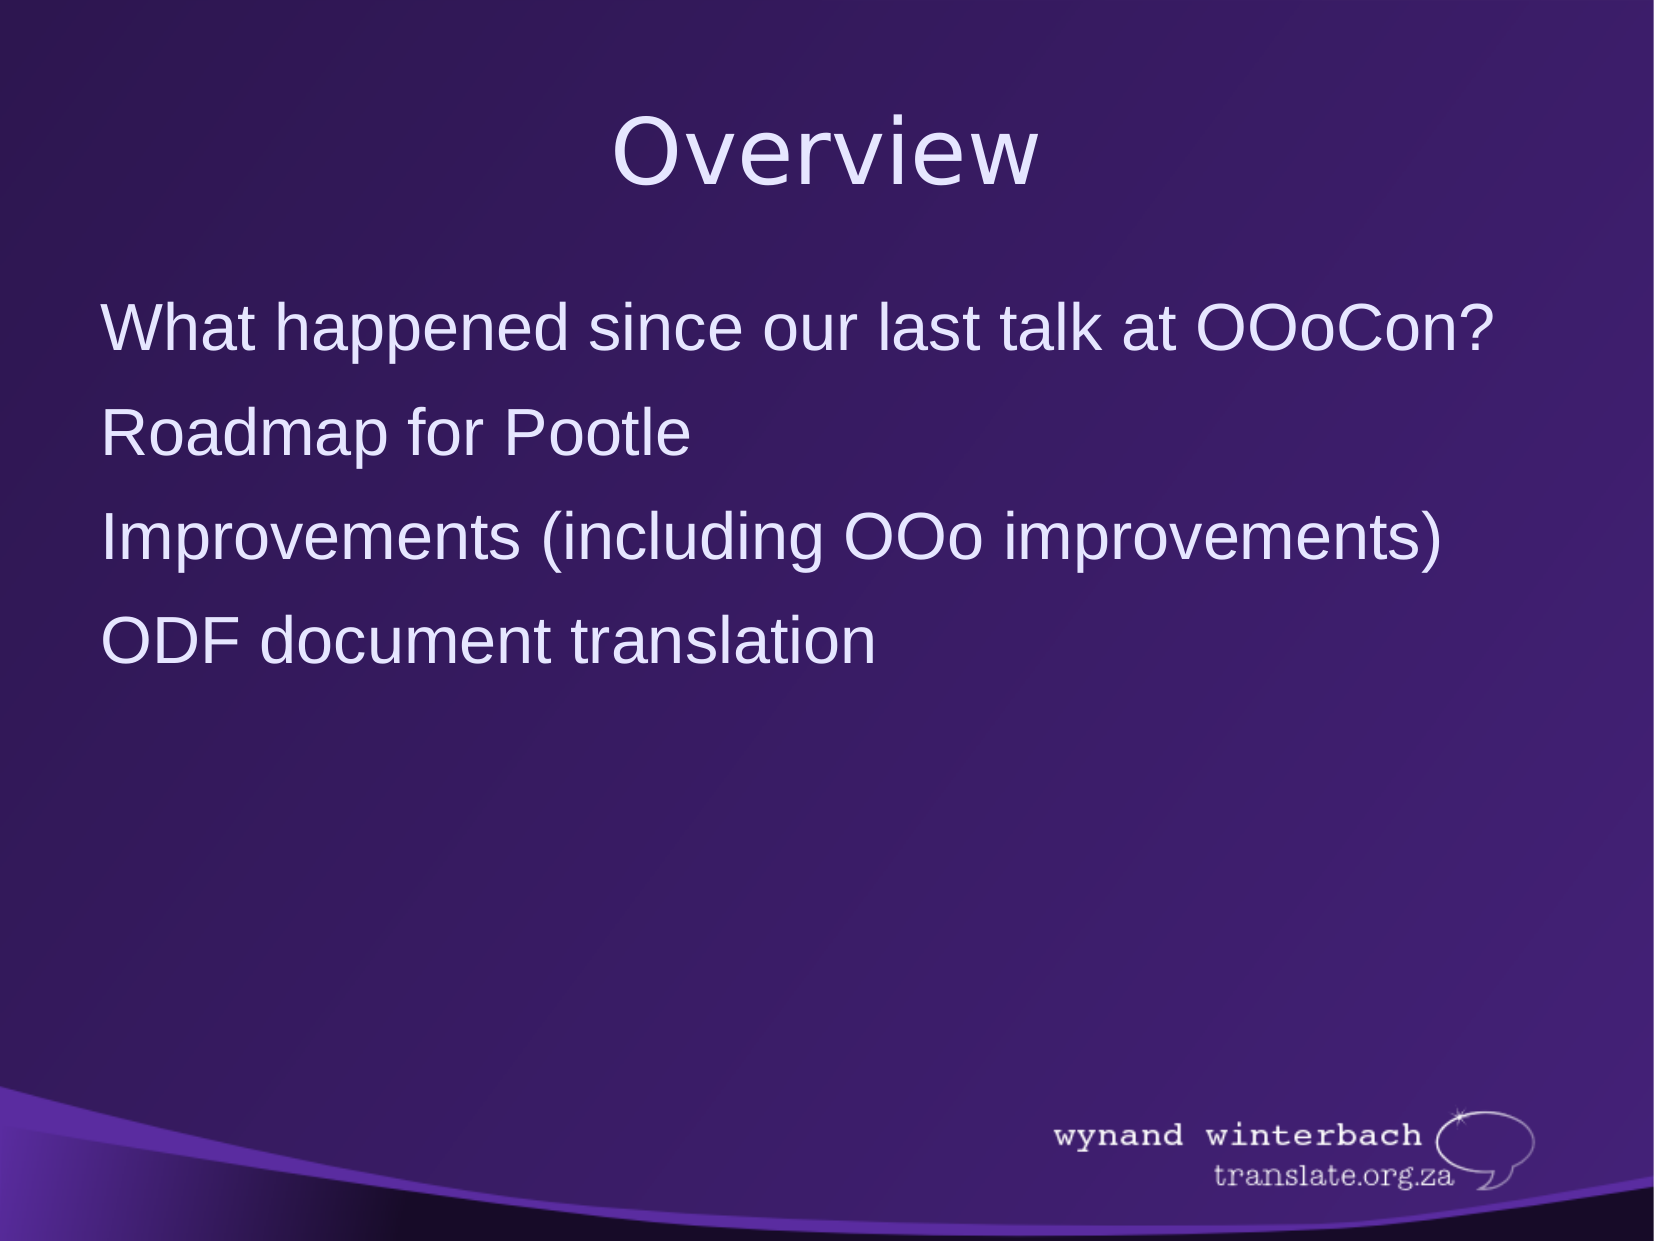

# Overview
What happened since our last talk at OOoCon?
Roadmap for Pootle
Improvements (including OOo improvements)
ODF document translation